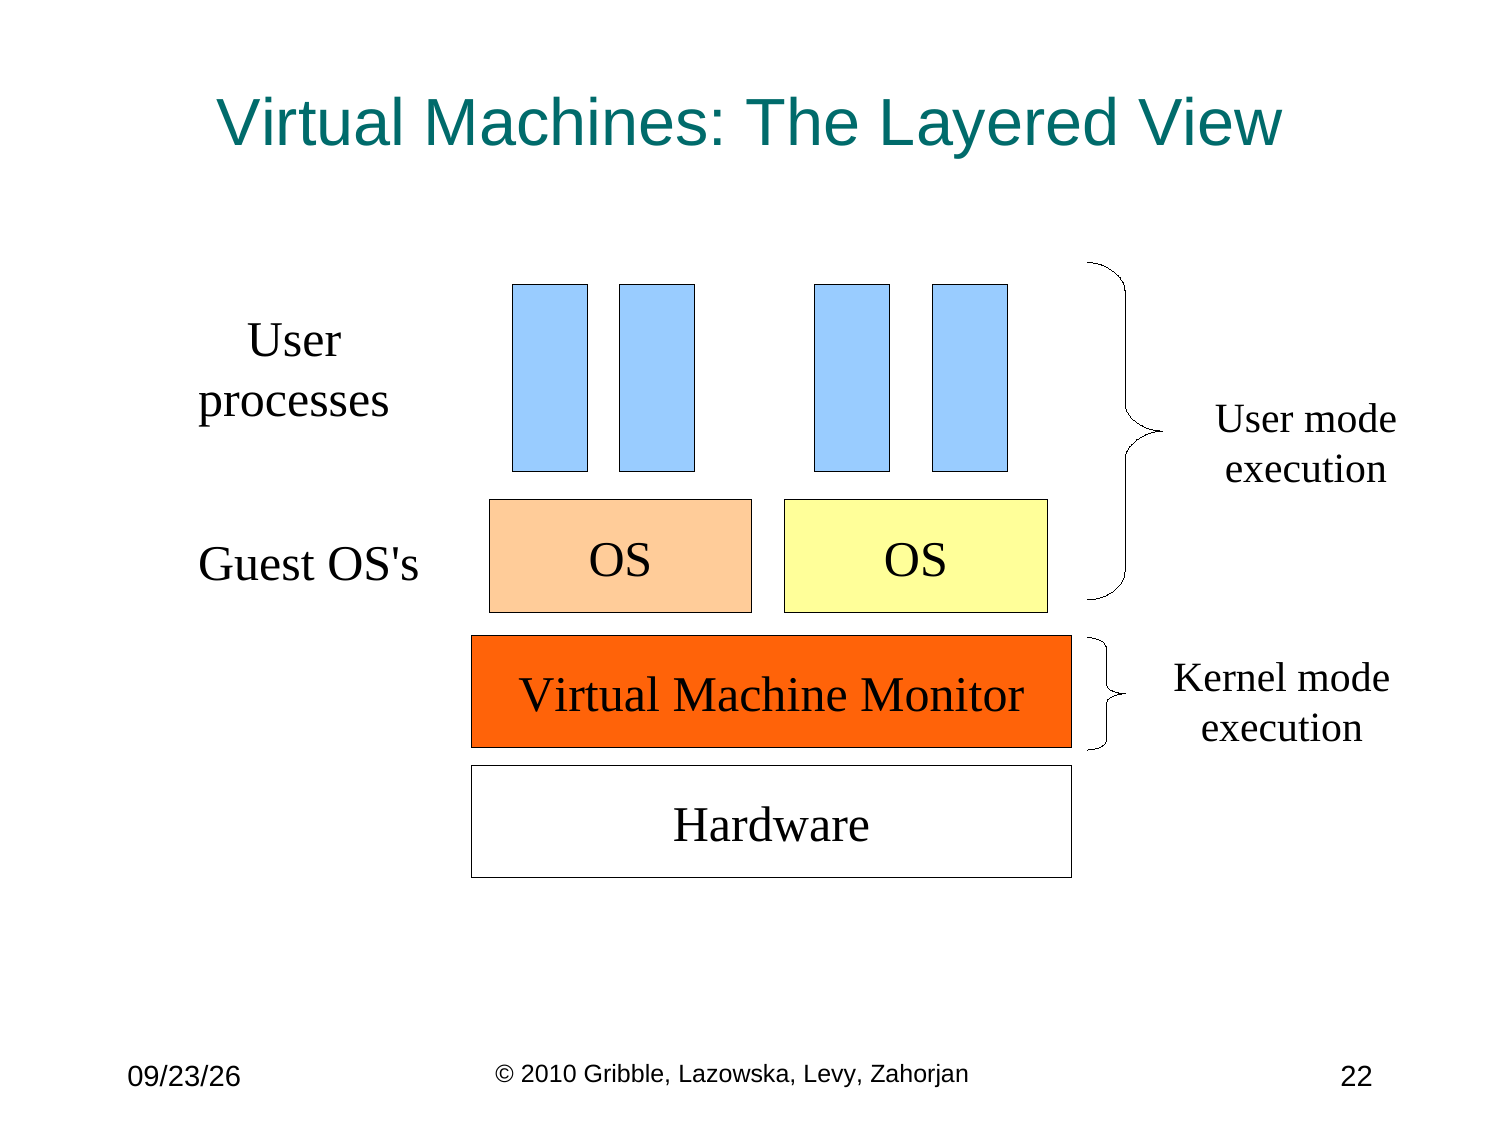

# Virtual Machines: The Layered View
User
processes
User mode
execution
OS
OS
Guest OS's
Virtual Machine Monitor
Kernel mode
execution
Hardware
22